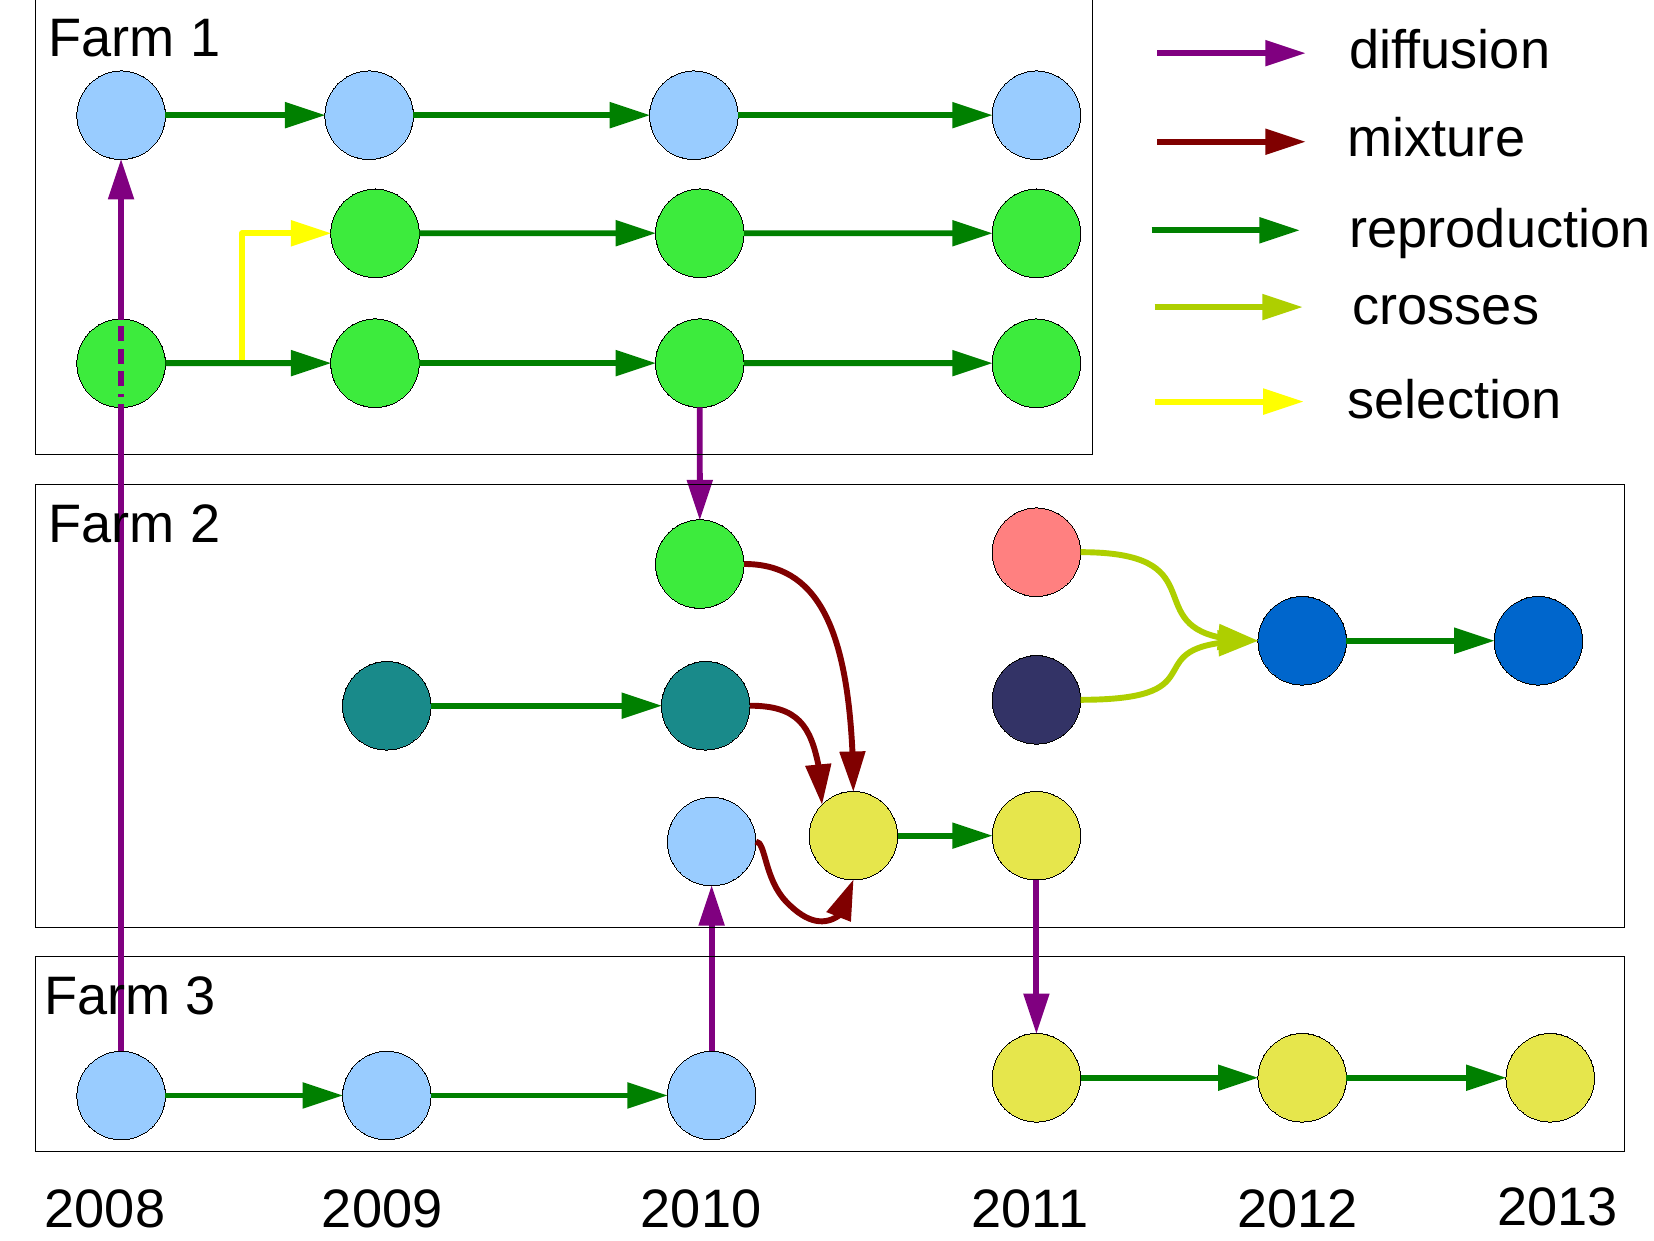

Farm 1
diffusion
mixture
reproduction
crosses
selection
Farm 2
Farm 3
2013
2008
2009
2012
2010
2011